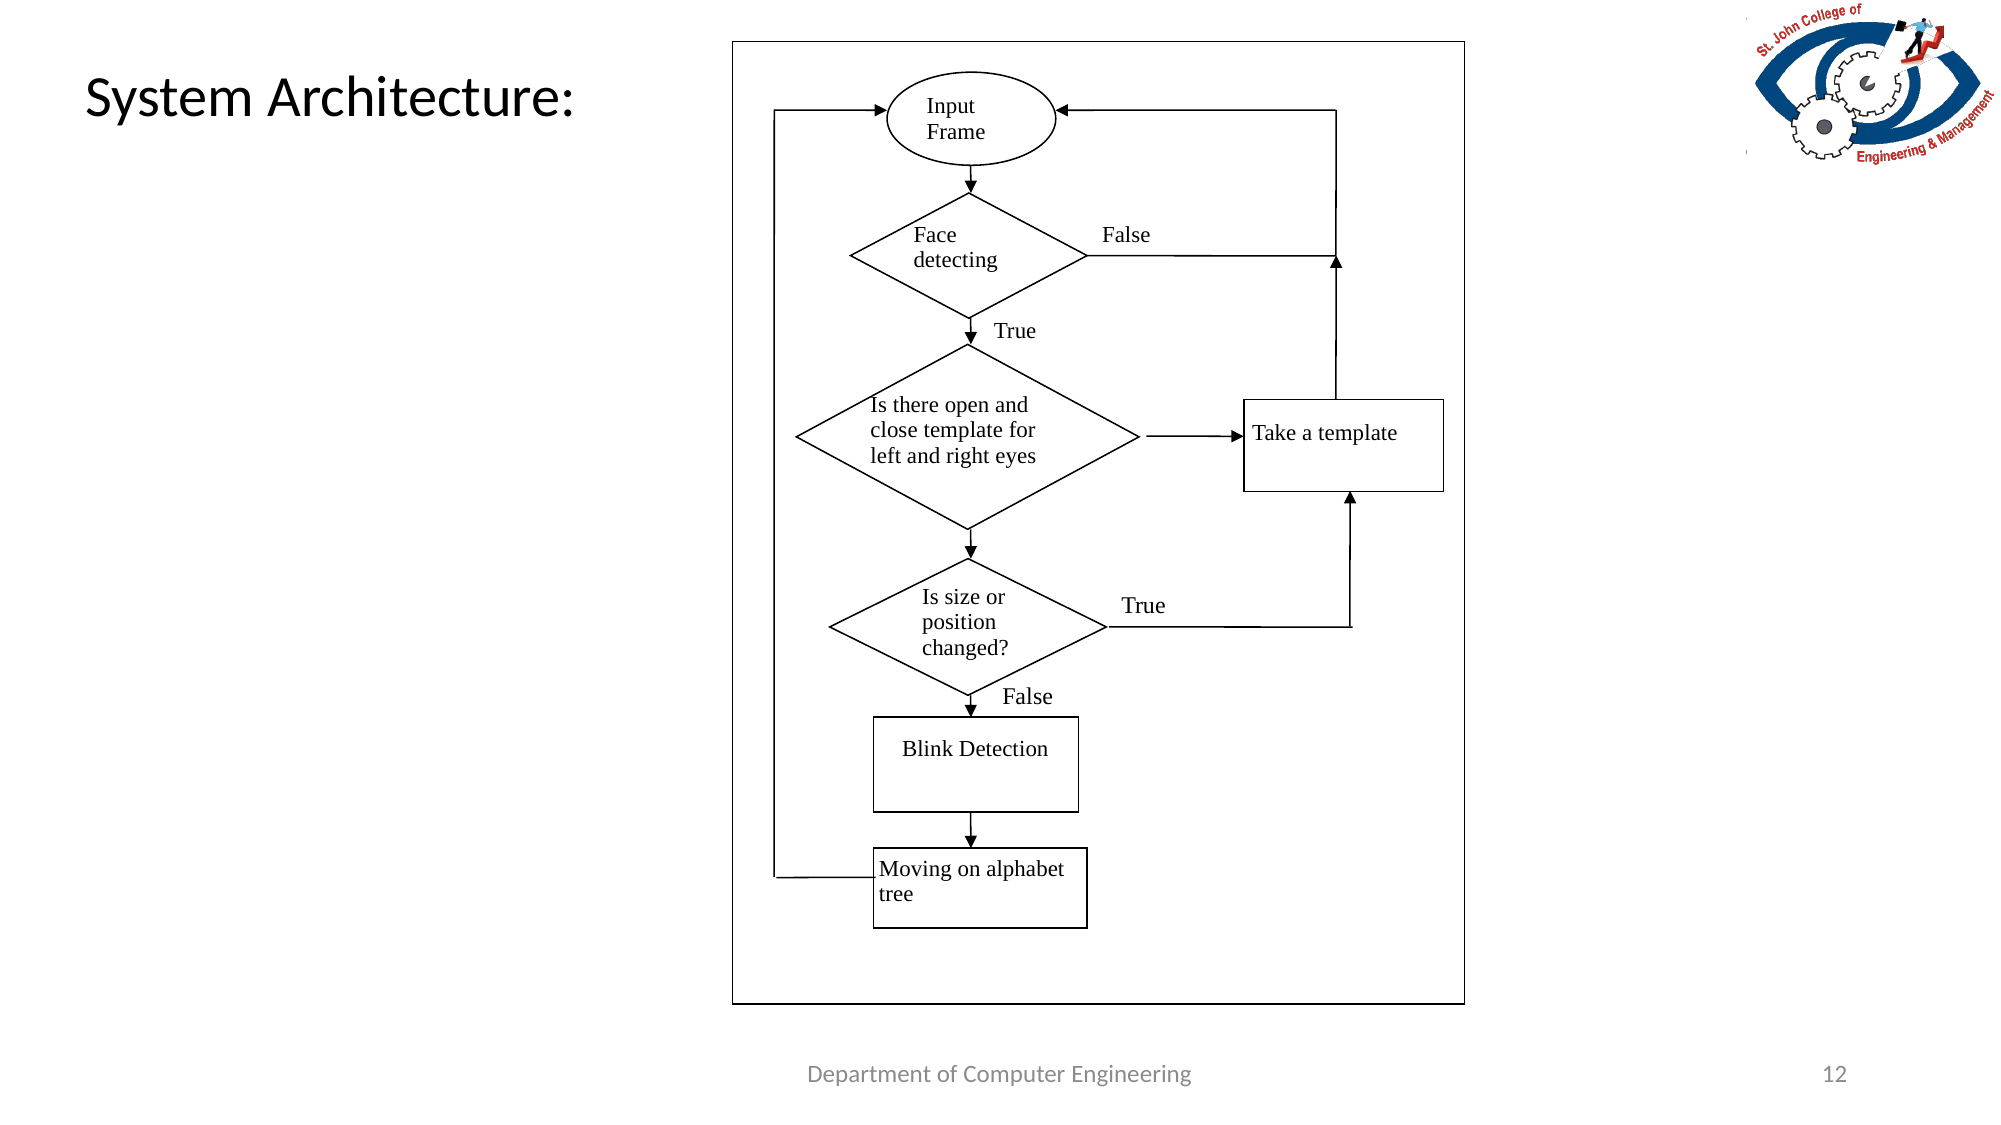

Input Frame
Face detecting
False
True
Is there open and close template for left and right eyes
Take a template
True
False
Blink Detection
Is size or position changed?
Moving on alphabet tree
# System Architecture:
Department of Computer Engineering